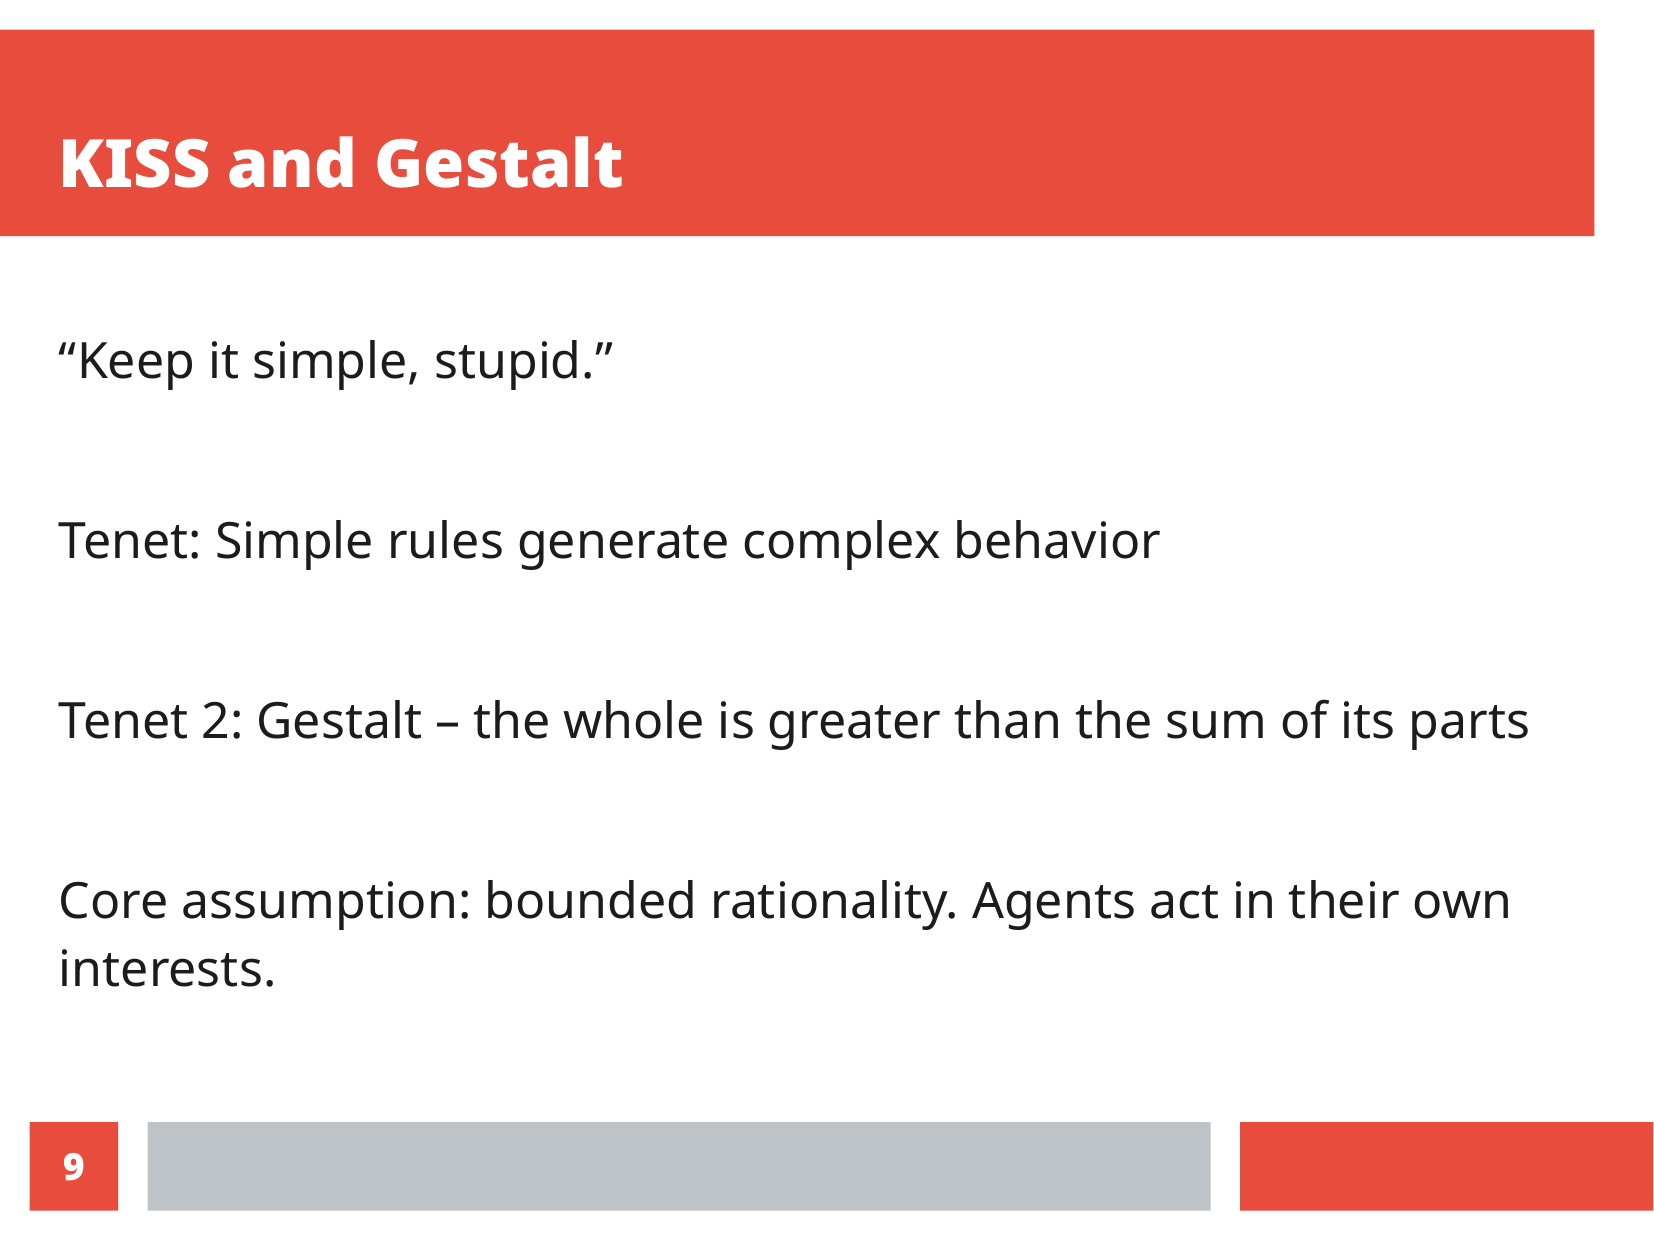

# KISS and Gestalt
“Keep it simple, stupid.”
Tenet: Simple rules generate complex behavior
Tenet 2: Gestalt – the whole is greater than the sum of its parts
Core assumption: bounded rationality. Agents act in their own interests.
9